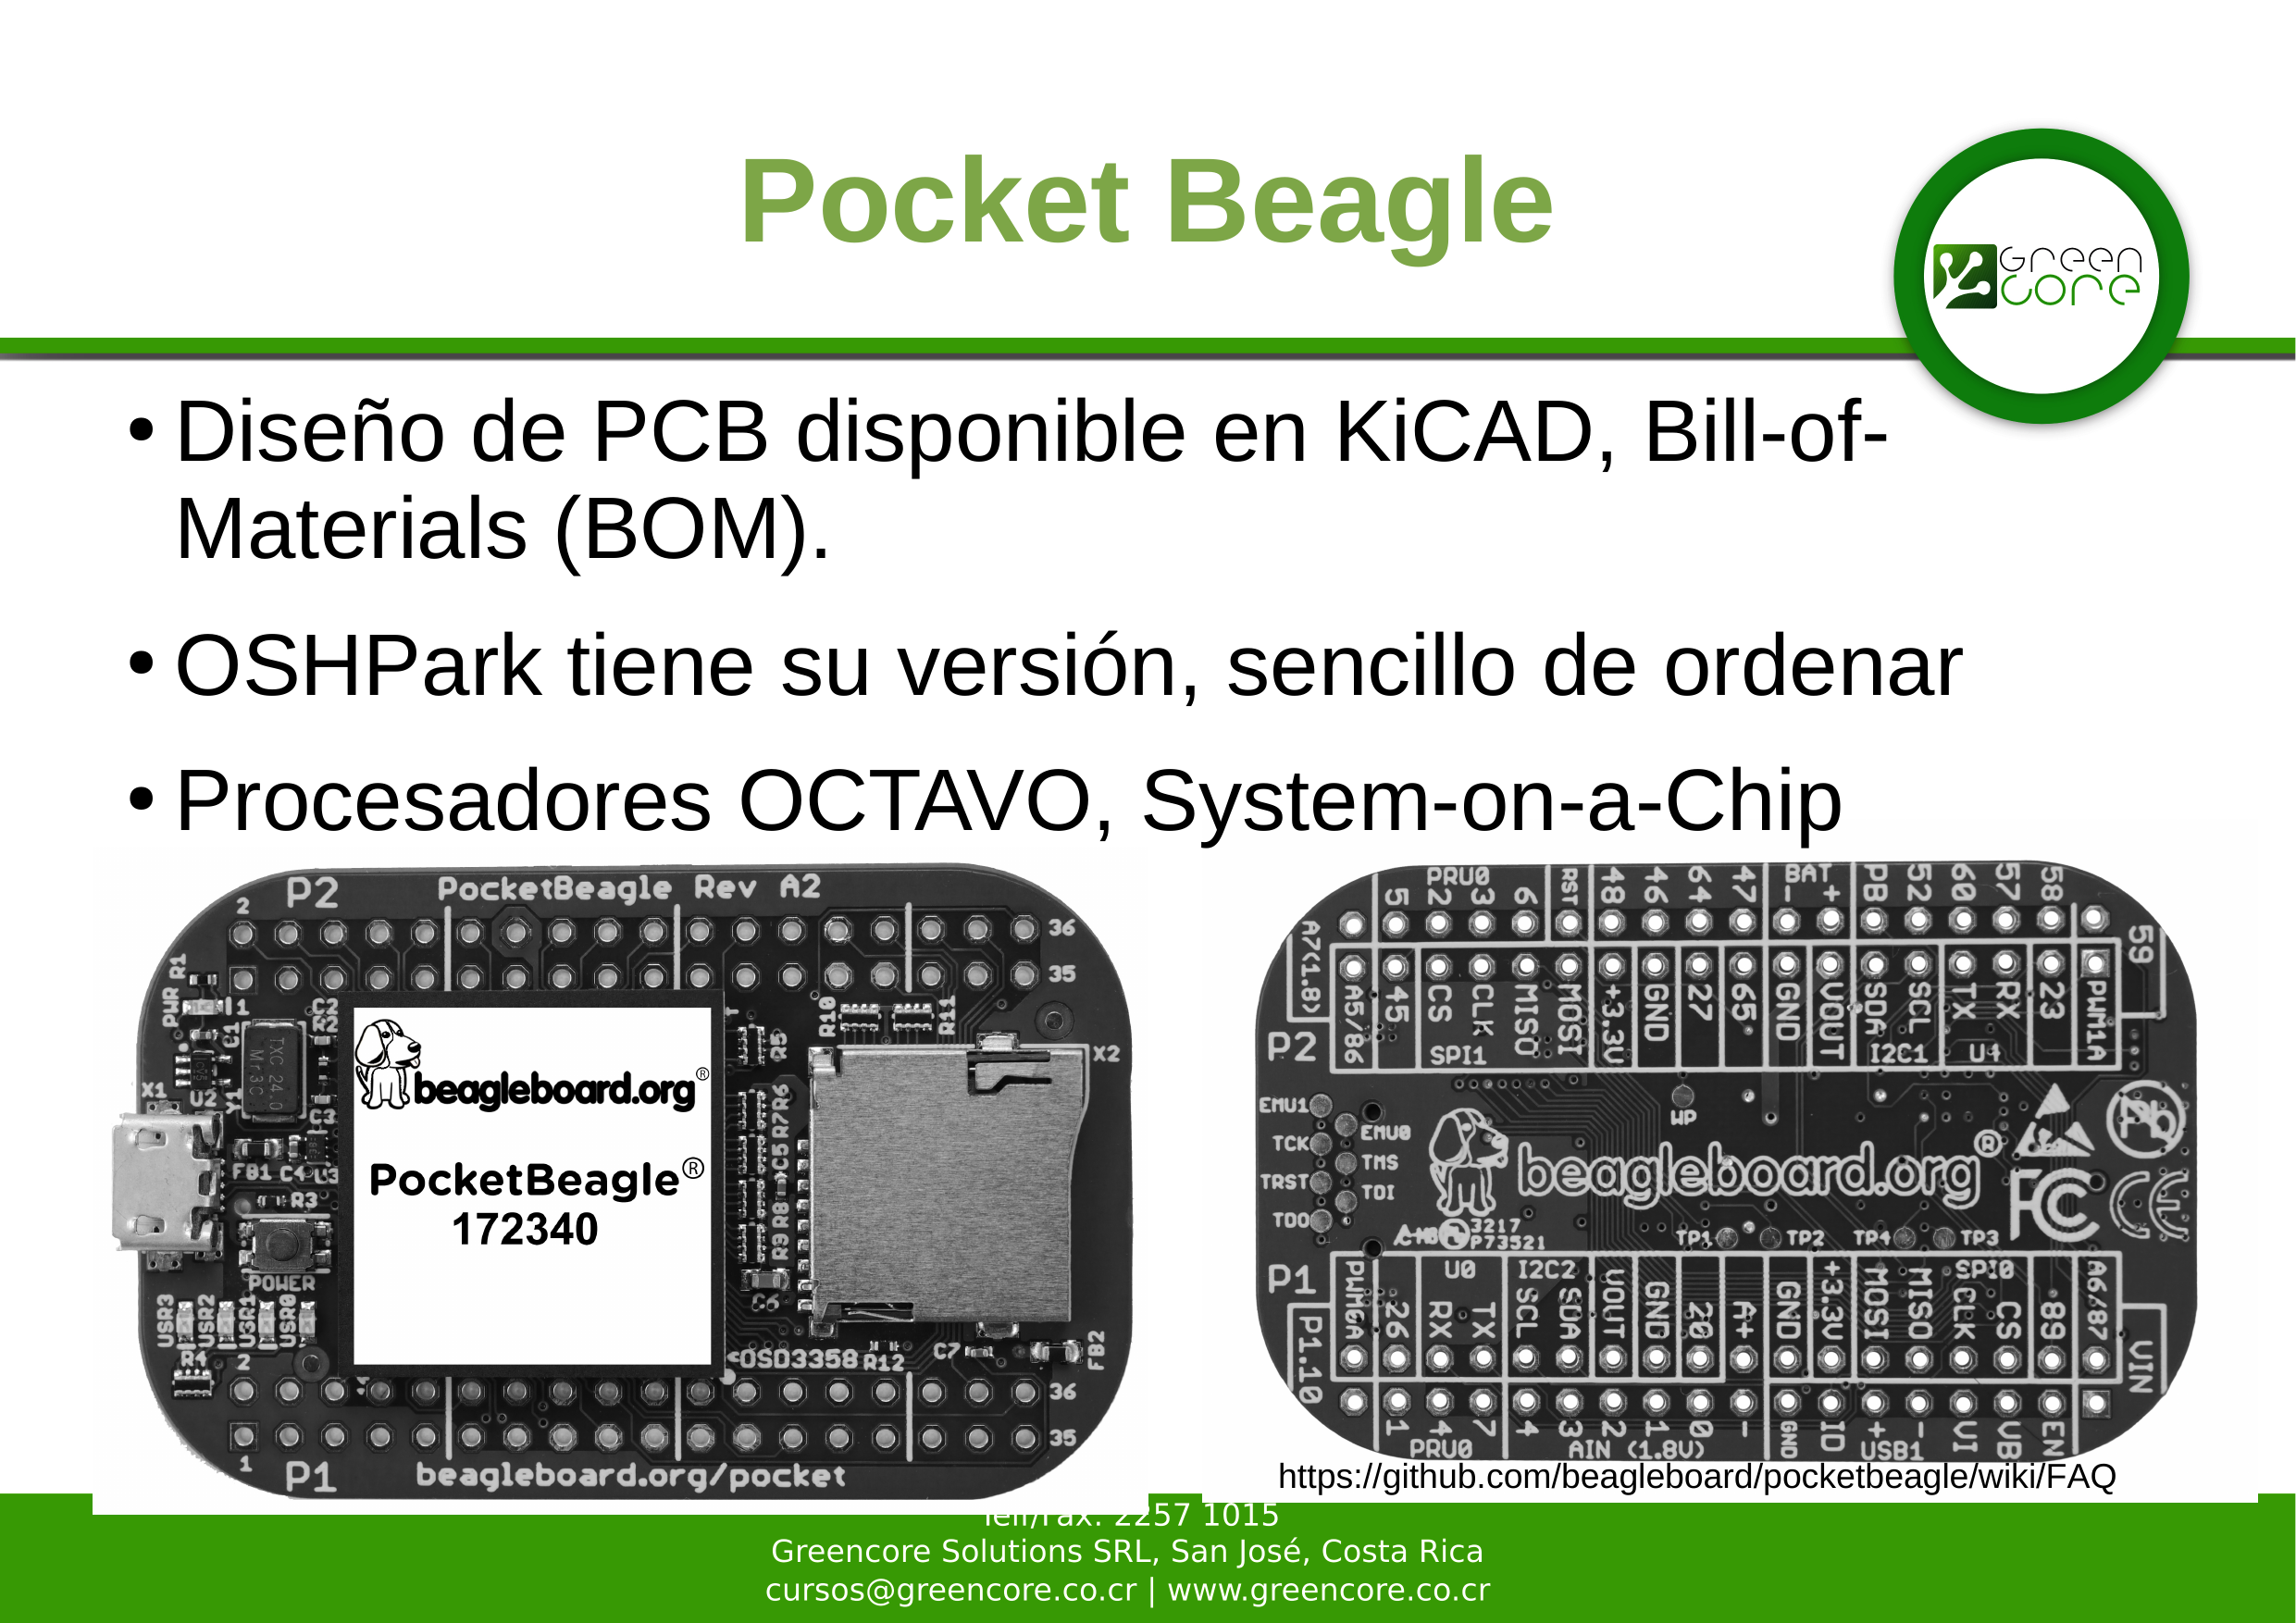

# Pocket Beagle
Diseño de PCB disponible en KiCAD, Bill-of-Materials (BOM).
OSHPark tiene su versión, sencillo de ordenar
Procesadores OCTAVO, System-on-a-Chip
https://github.com/beagleboard/pocketbeagle/wiki/FAQ